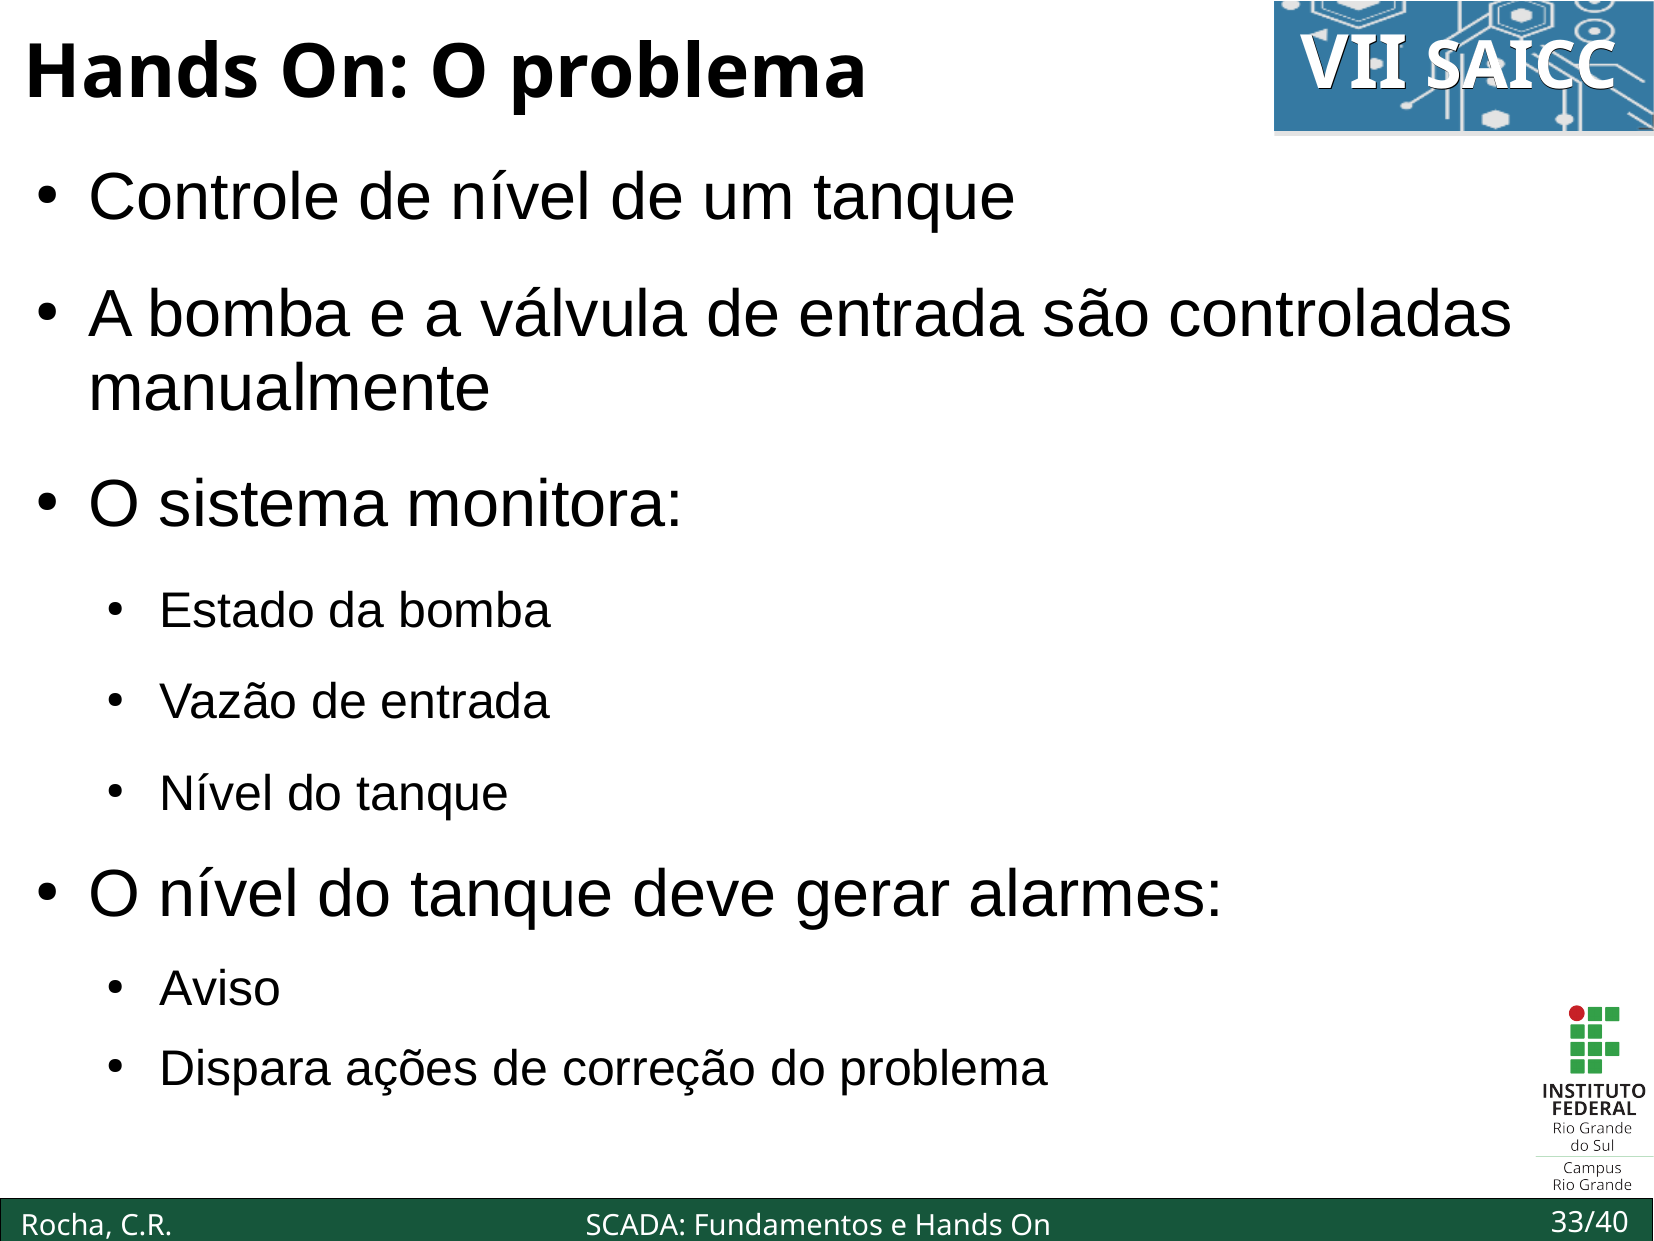

# Hands On: O problema
Controle de nível de um tanque
A bomba e a válvula de entrada são controladas manualmente
O sistema monitora:
Estado da bomba
Vazão de entrada
Nível do tanque
O nível do tanque deve gerar alarmes:
Aviso
Dispara ações de correção do problema